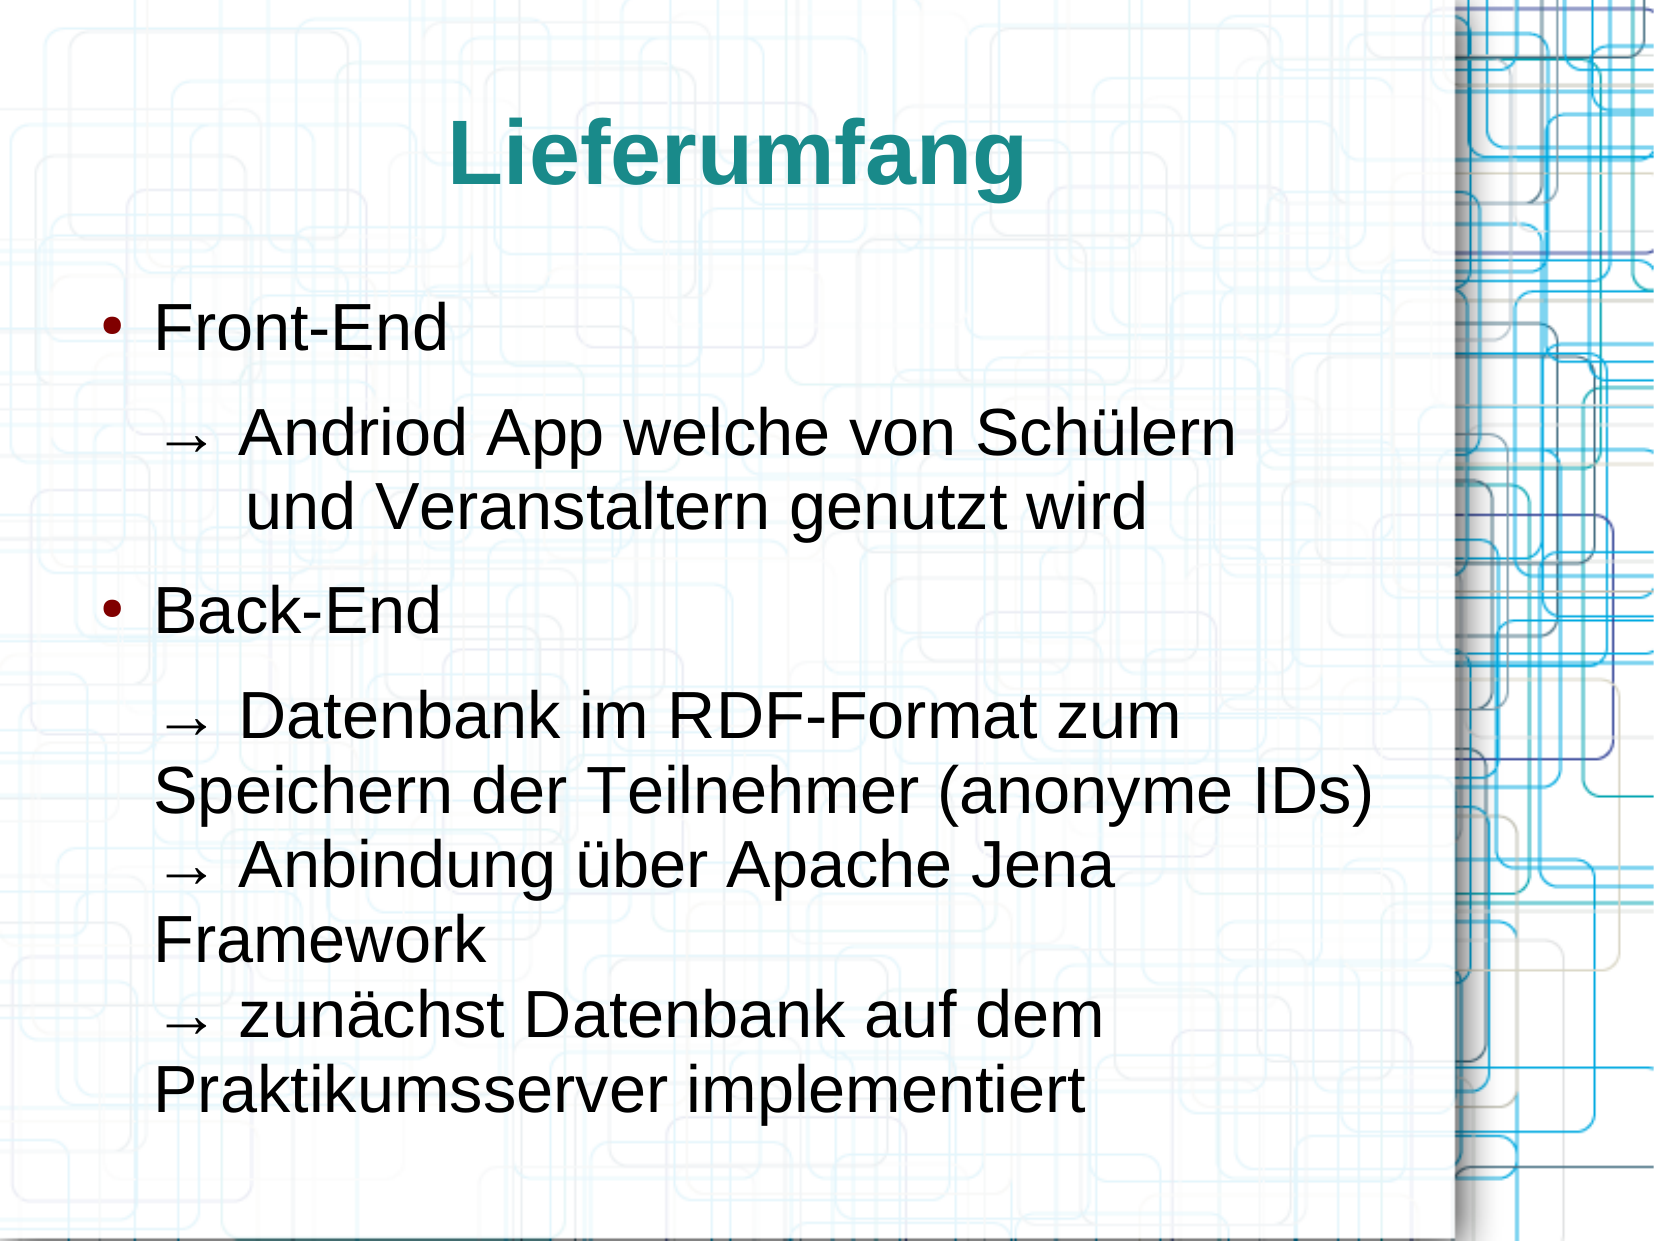

# Lieferumfang
Front-End
→ Andriod App welche von Schülern
	 und Veranstaltern genutzt wird
Back-End
→ Datenbank im RDF-Format zum Speichern der Teilnehmer (anonyme IDs)
→ Anbindung über Apache Jena Framework
→ zunächst Datenbank auf dem 		 Praktikumsserver implementiert